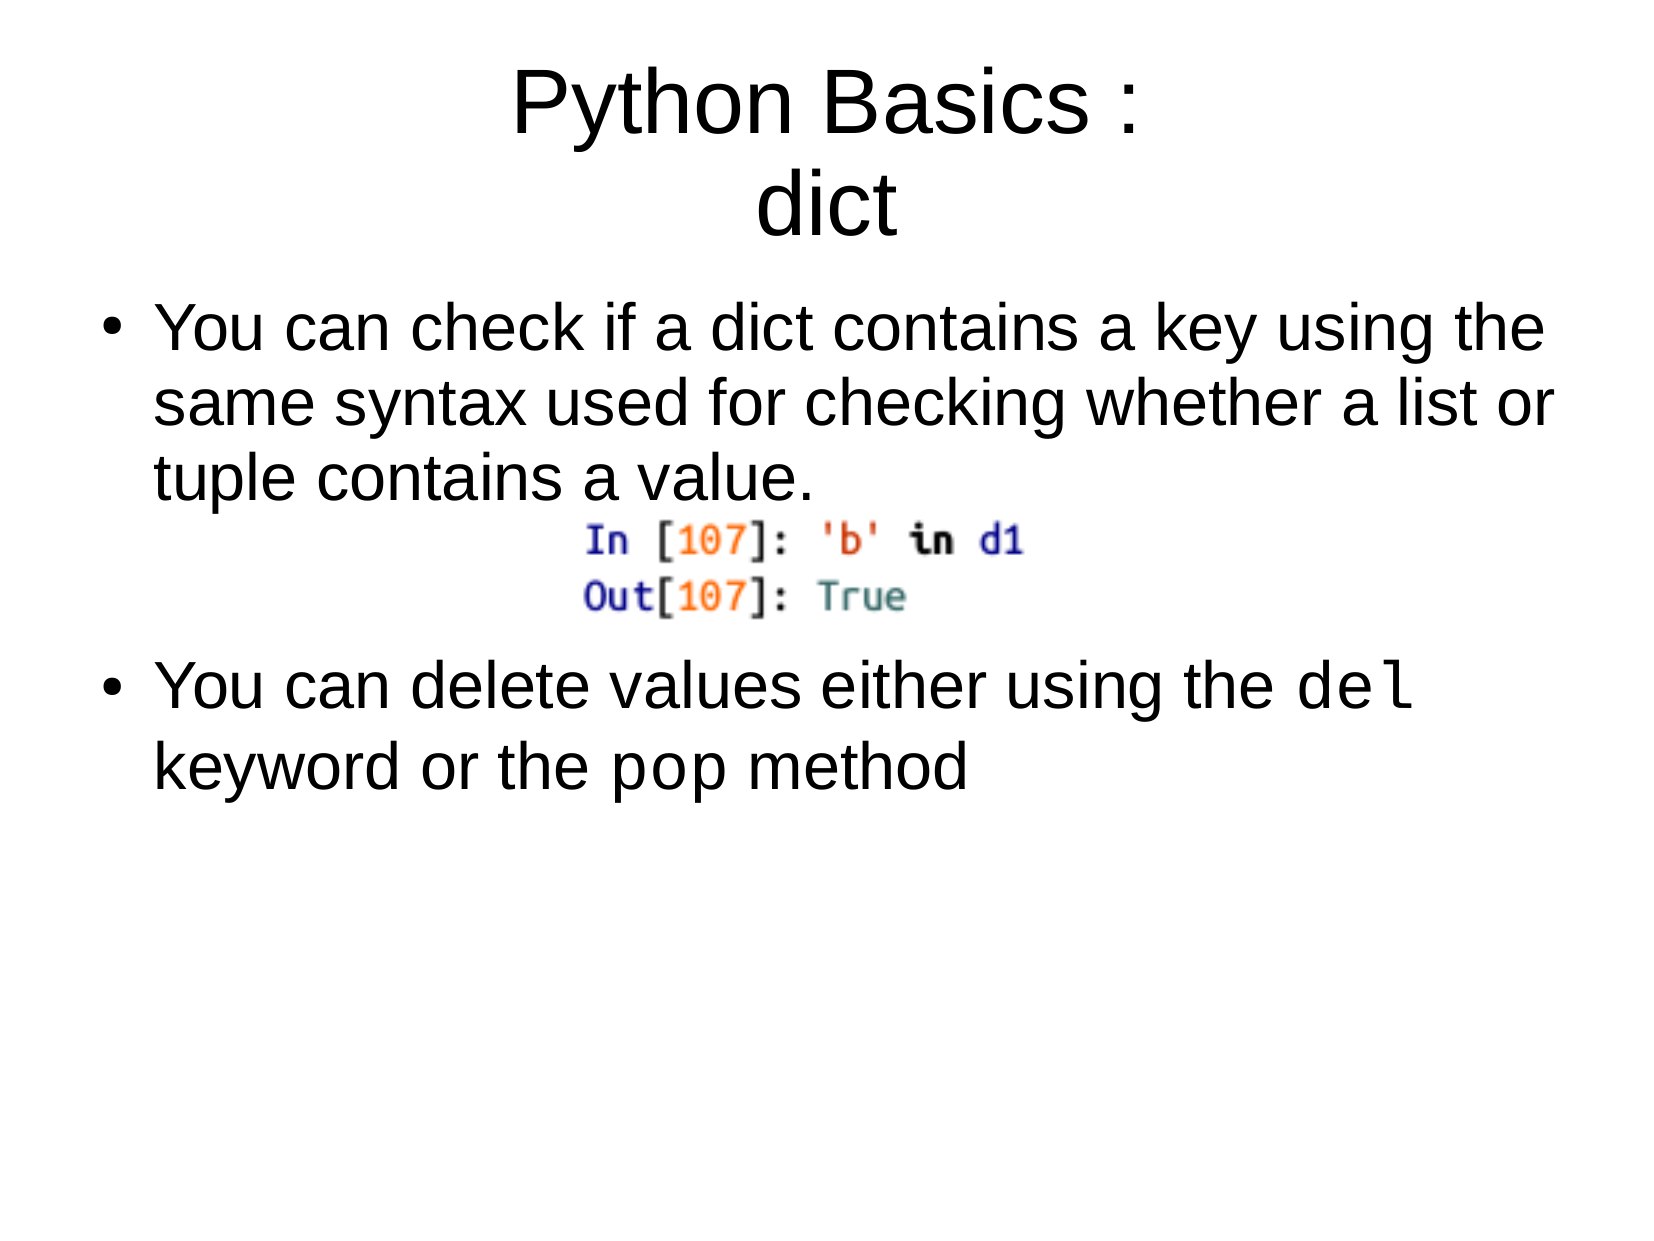

# Python Basics : dict
You can check if a dict contains a key using the same syntax used for checking whether a list or tuple contains a value.
You can delete values either using the del keyword or the pop method